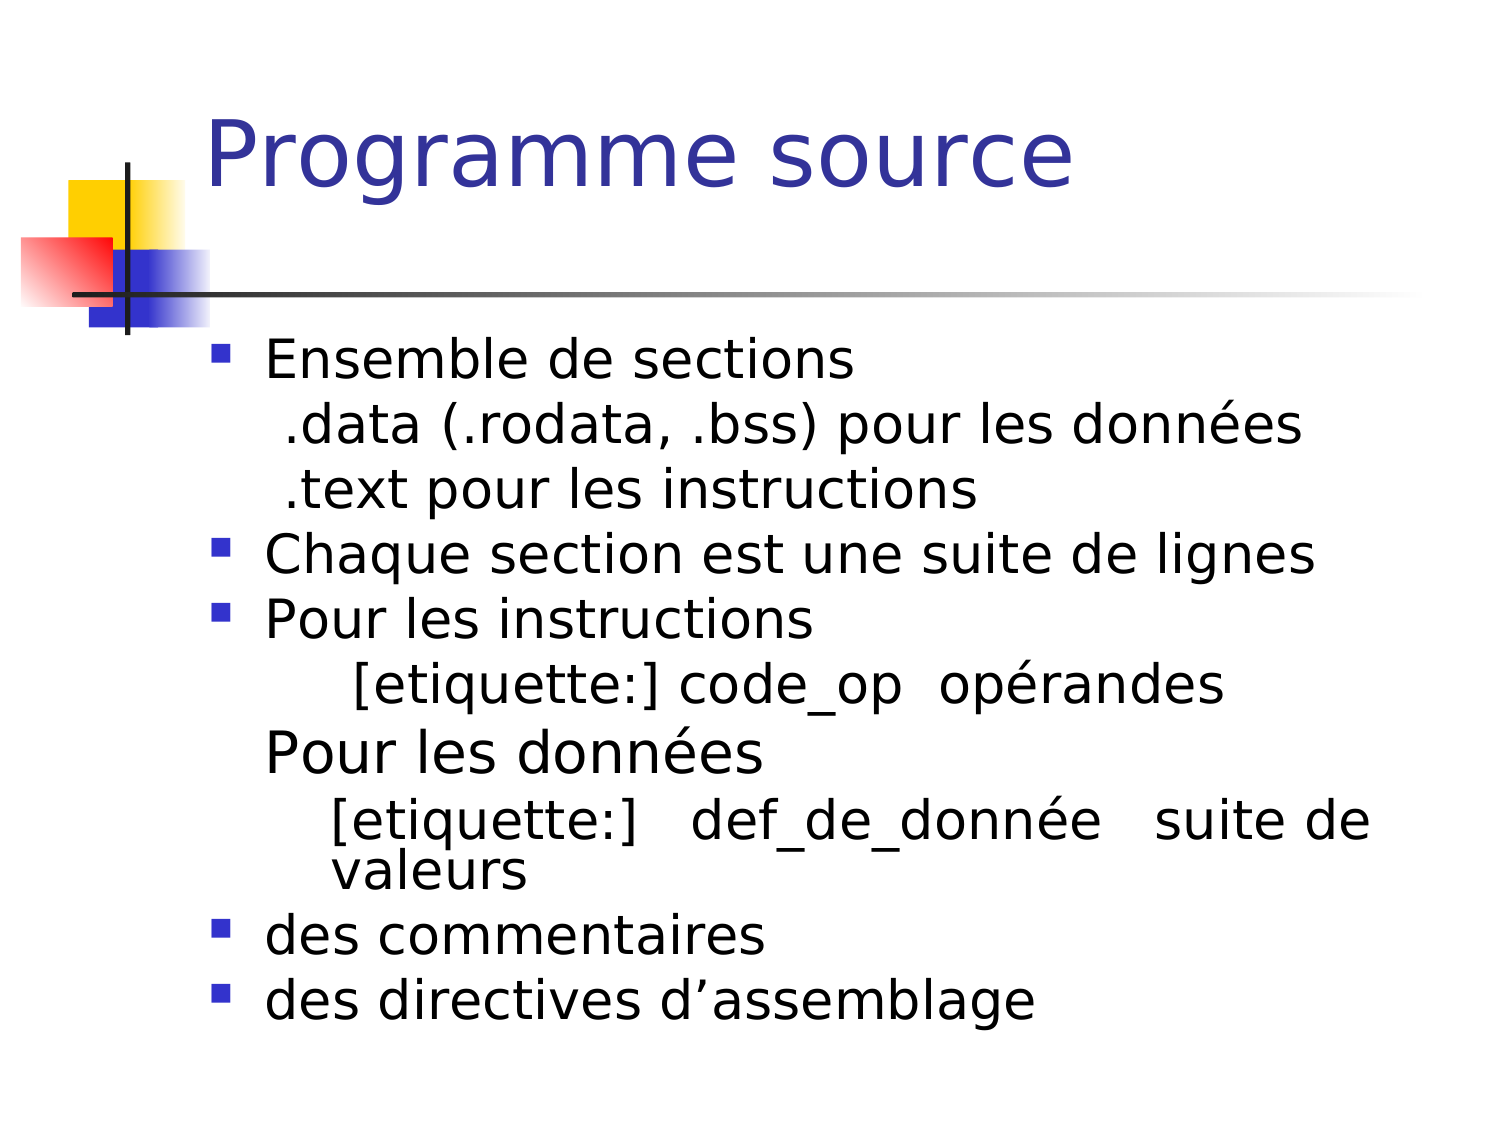

# Programme source
Ensemble de sections
.data (.rodata, .bss) pour les données
.text pour les instructions
Chaque section est une suite de lignes
Pour les instructions
 [etiquette:] code_op opérandes
Pour les données
	[etiquette:] def_de_donnée suite de valeurs
des commentaires
des directives d’assemblage